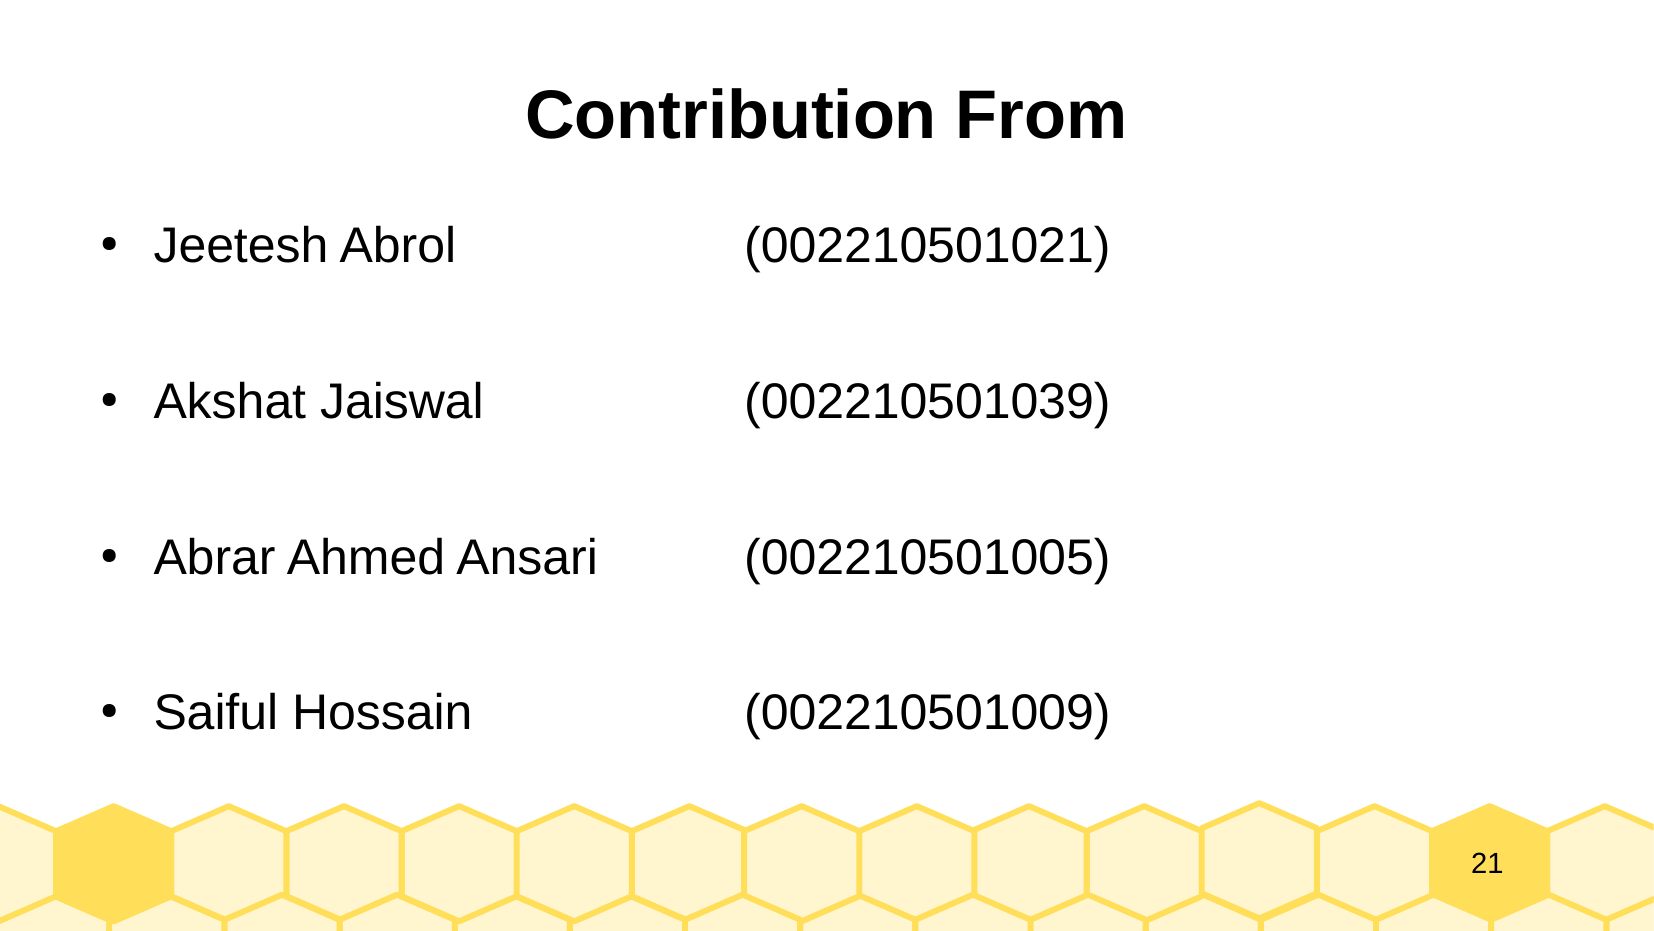

# Contribution From
Jeetesh Abrol				(002210501021)
Akshat Jaiswal				(002210501039)
Abrar Ahmed Ansari		(002210501005)
Saiful Hossain				(002210501009)